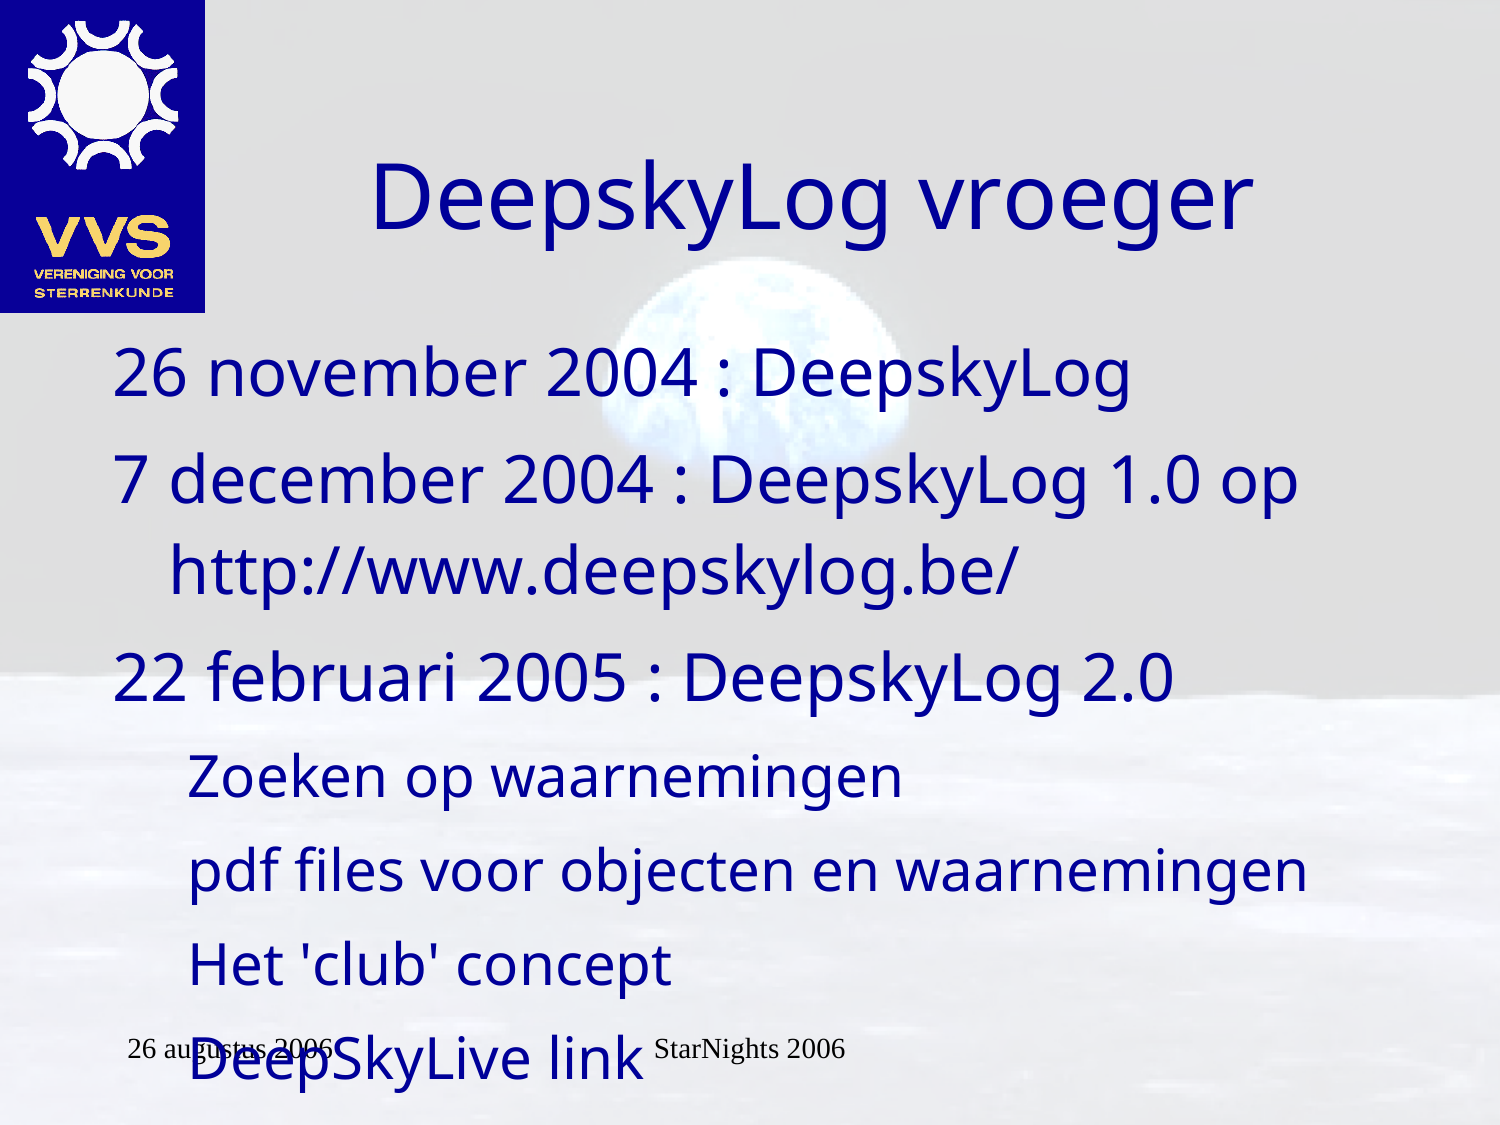

# DeepskyLog vroeger
26 november 2004 : DeepskyLog
7 december 2004 : DeepskyLog 1.0 op http://www.deepskylog.be/
22 februari 2005 : DeepskyLog 2.0
Zoeken op waarnemingen
pdf files voor objecten en waarnemingen
Het 'club' concept
DeepSkyLive link
26 augustus 2006
StarNights 2006